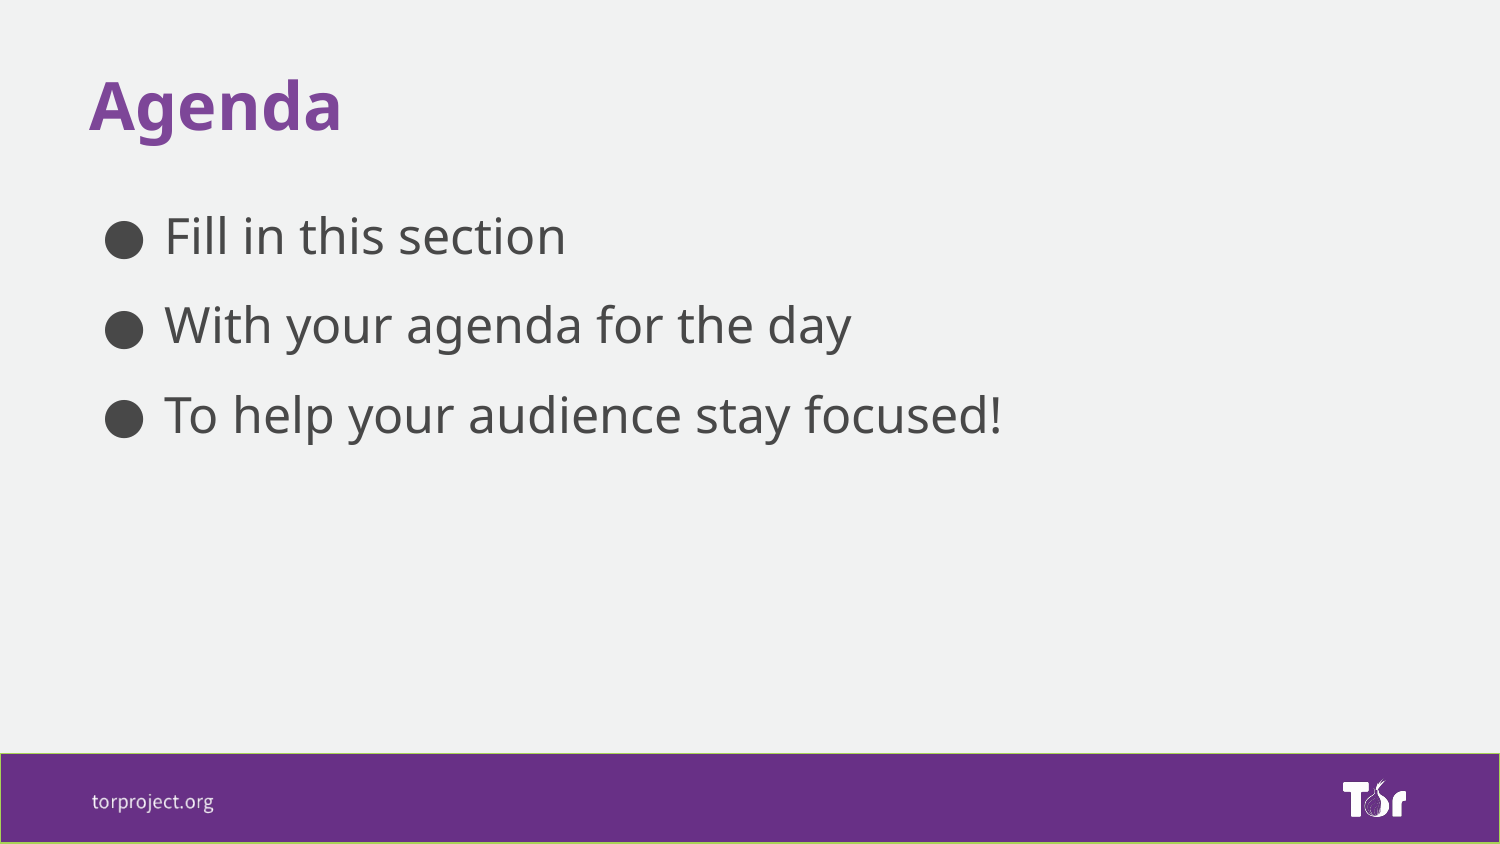

Agenda
Fill in this section
With your agenda for the day
To help your audience stay focused!